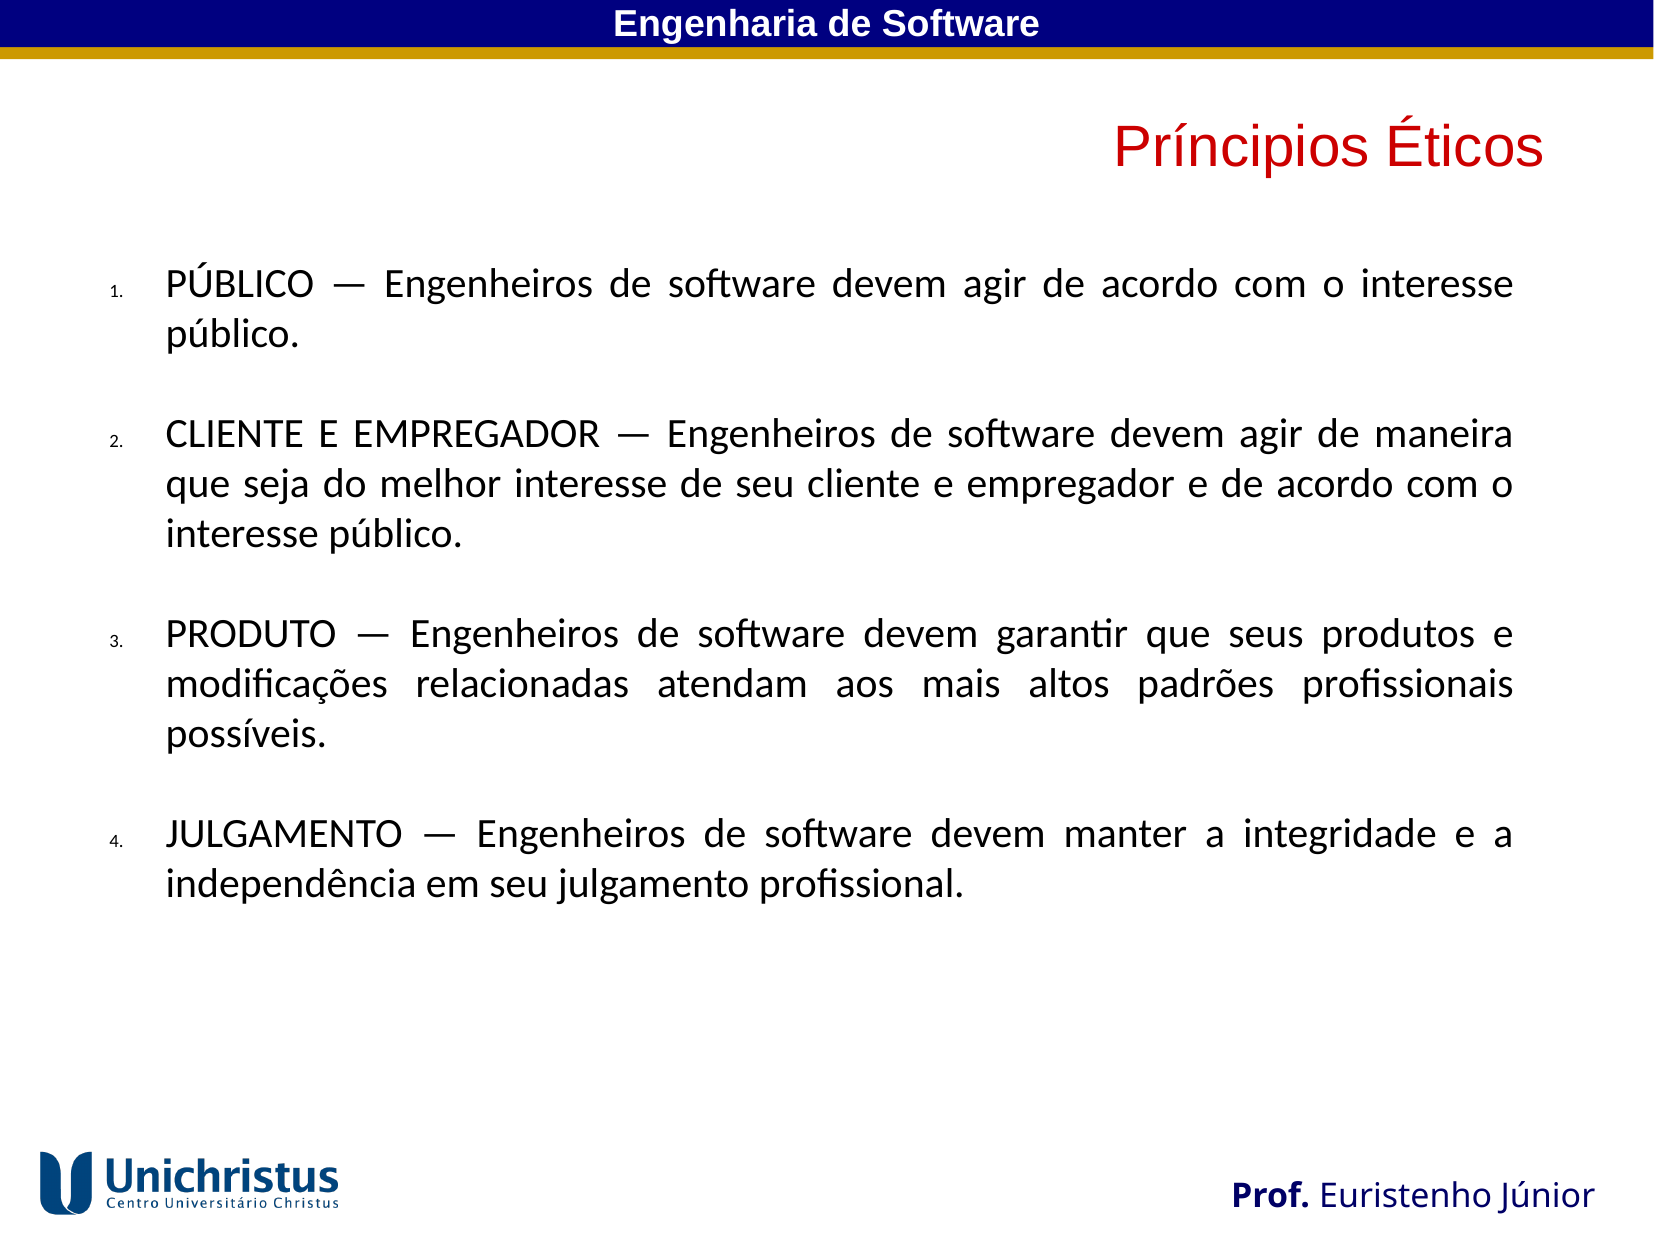

Engenharia de Software
Príncipios Éticos
PÚBLICO — Engenheiros de software devem agir de acordo com o interesse público.
CLIENTE E EMPREGADOR — Engenheiros de software devem agir de maneira que seja do melhor interesse de seu cliente e empregador e de acordo com o interesse público.
PRODUTO — Engenheiros de software devem garantir que seus produtos e modificações relacionadas atendam aos mais altos padrões profissionais possíveis.
JULGAMENTO — Engenheiros de software devem manter a integridade e a independência em seu julgamento profissional.
Prof. Euristenho Júnior